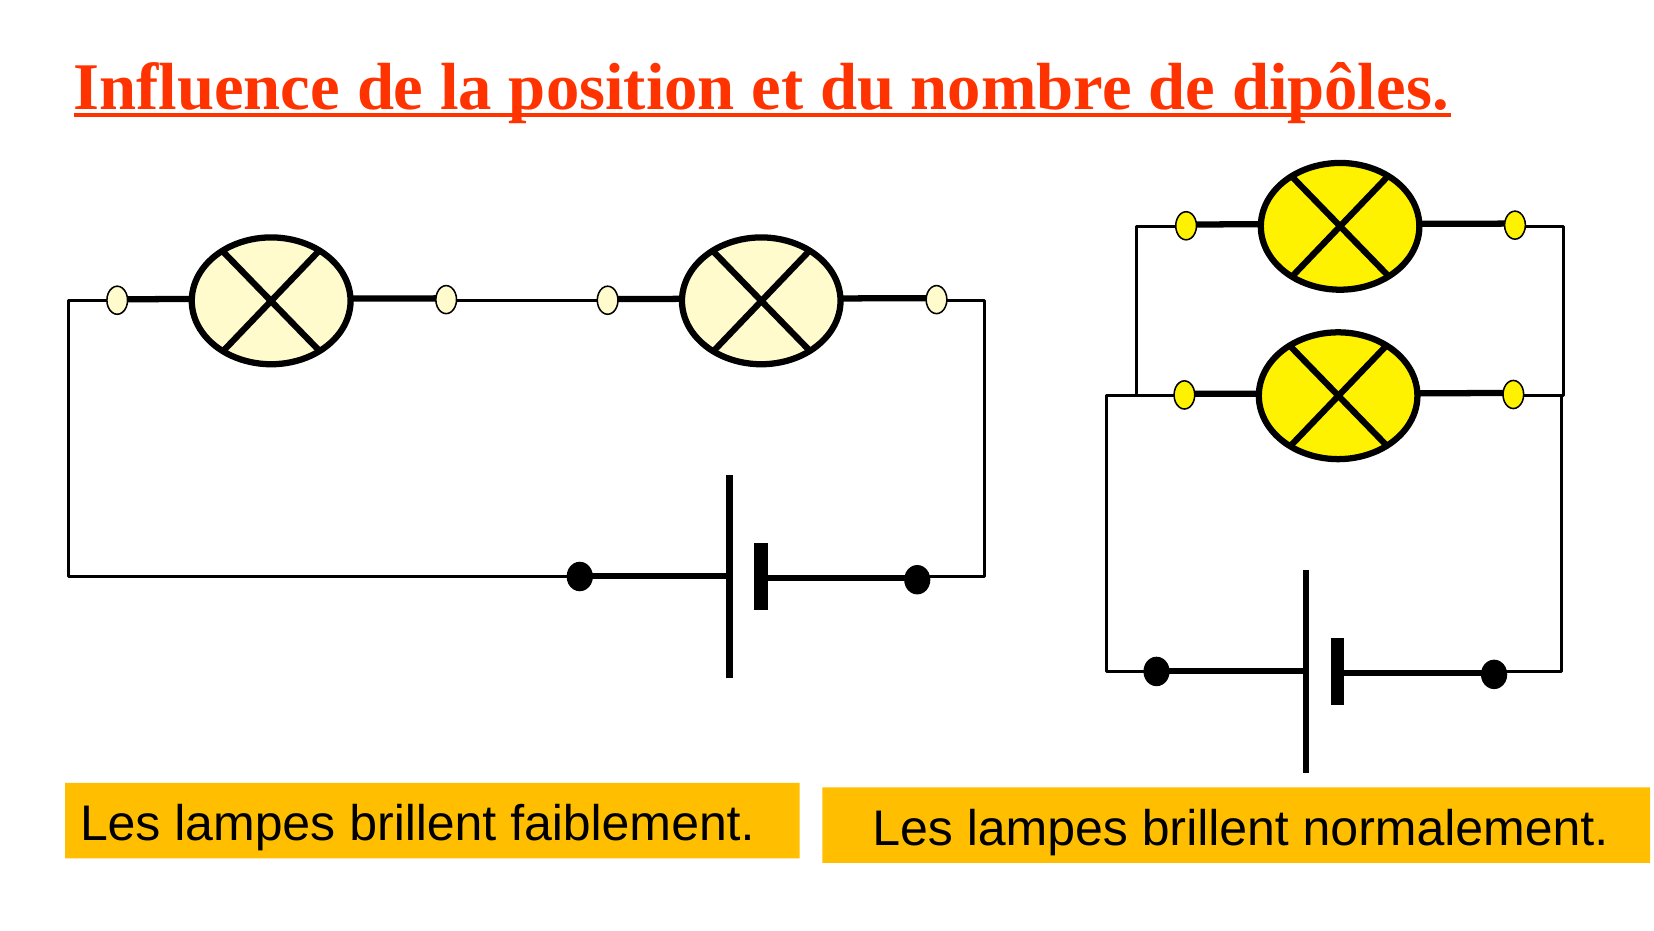

# Influence de la position et du nombre de dipôles.
Les lampes brillent faiblement.
Les lampes brillent normalement.